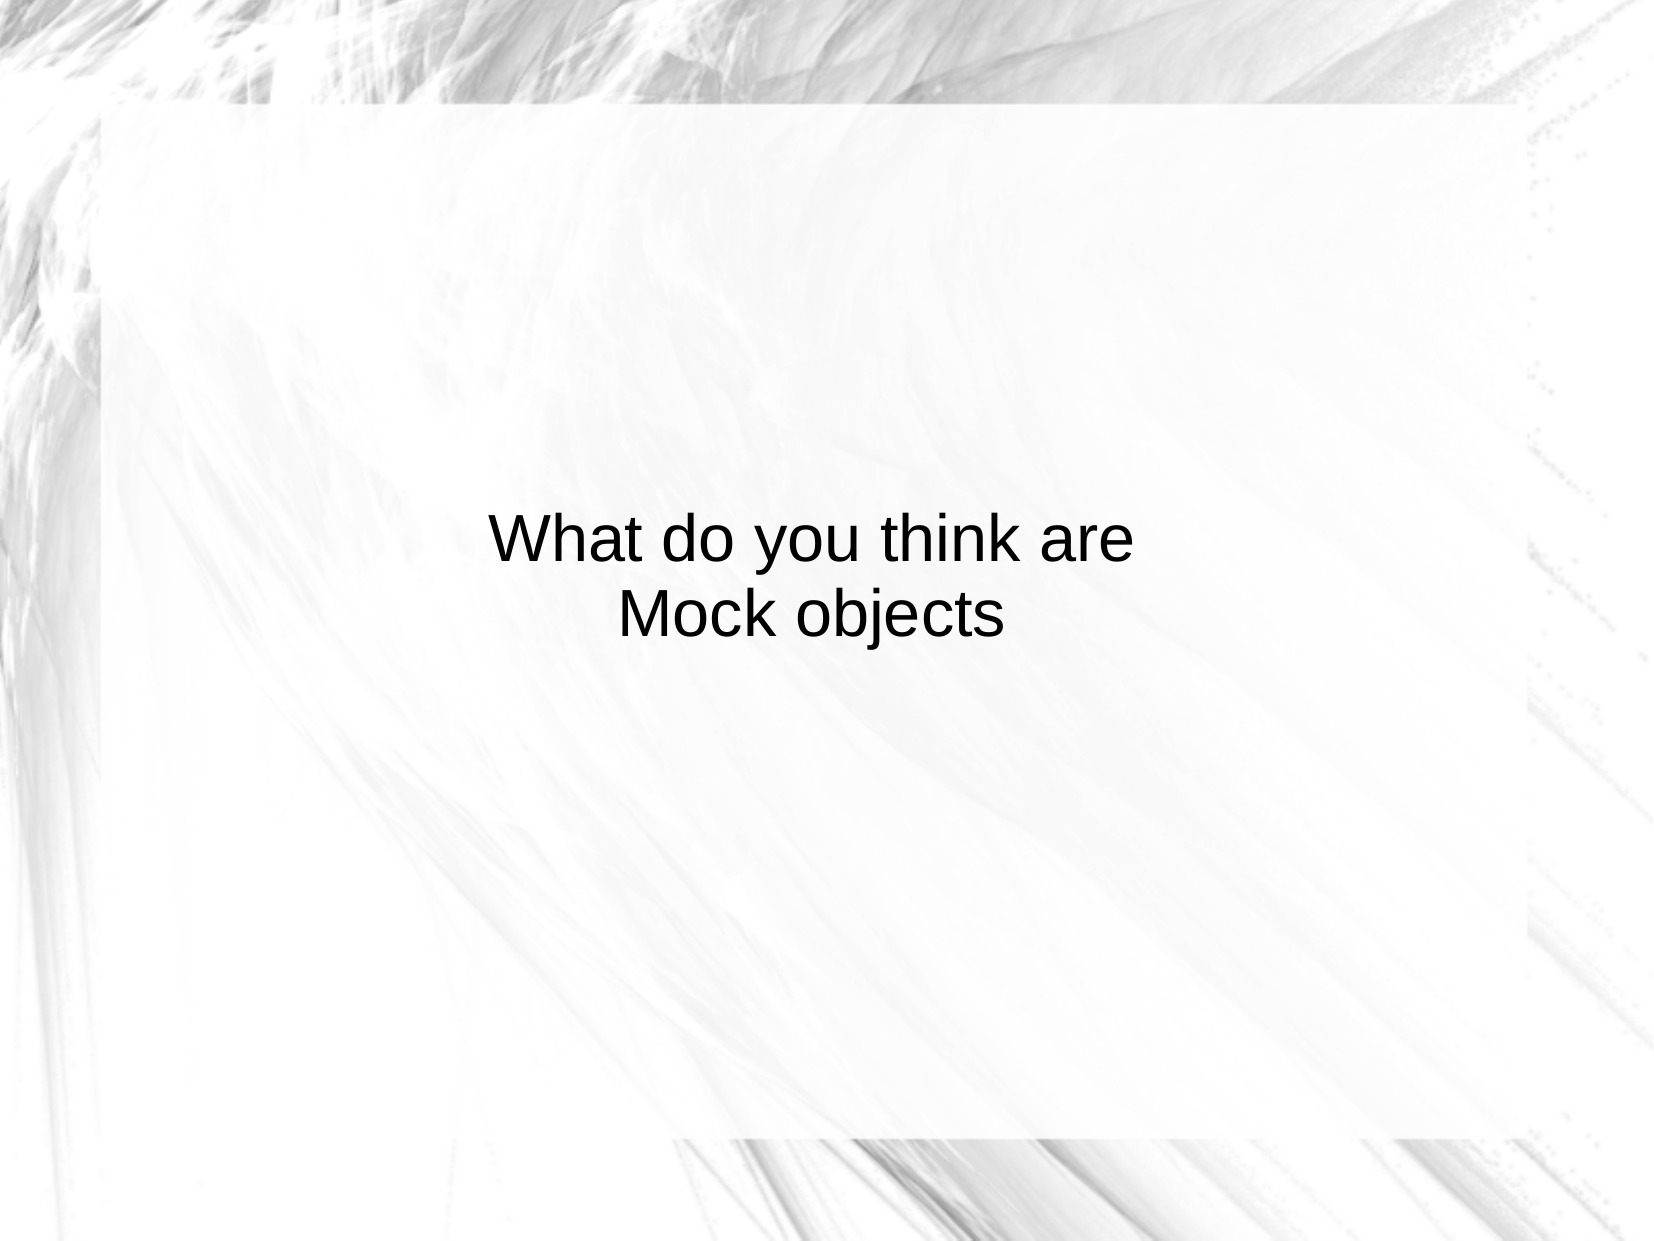

# What do you think are
Mock objects